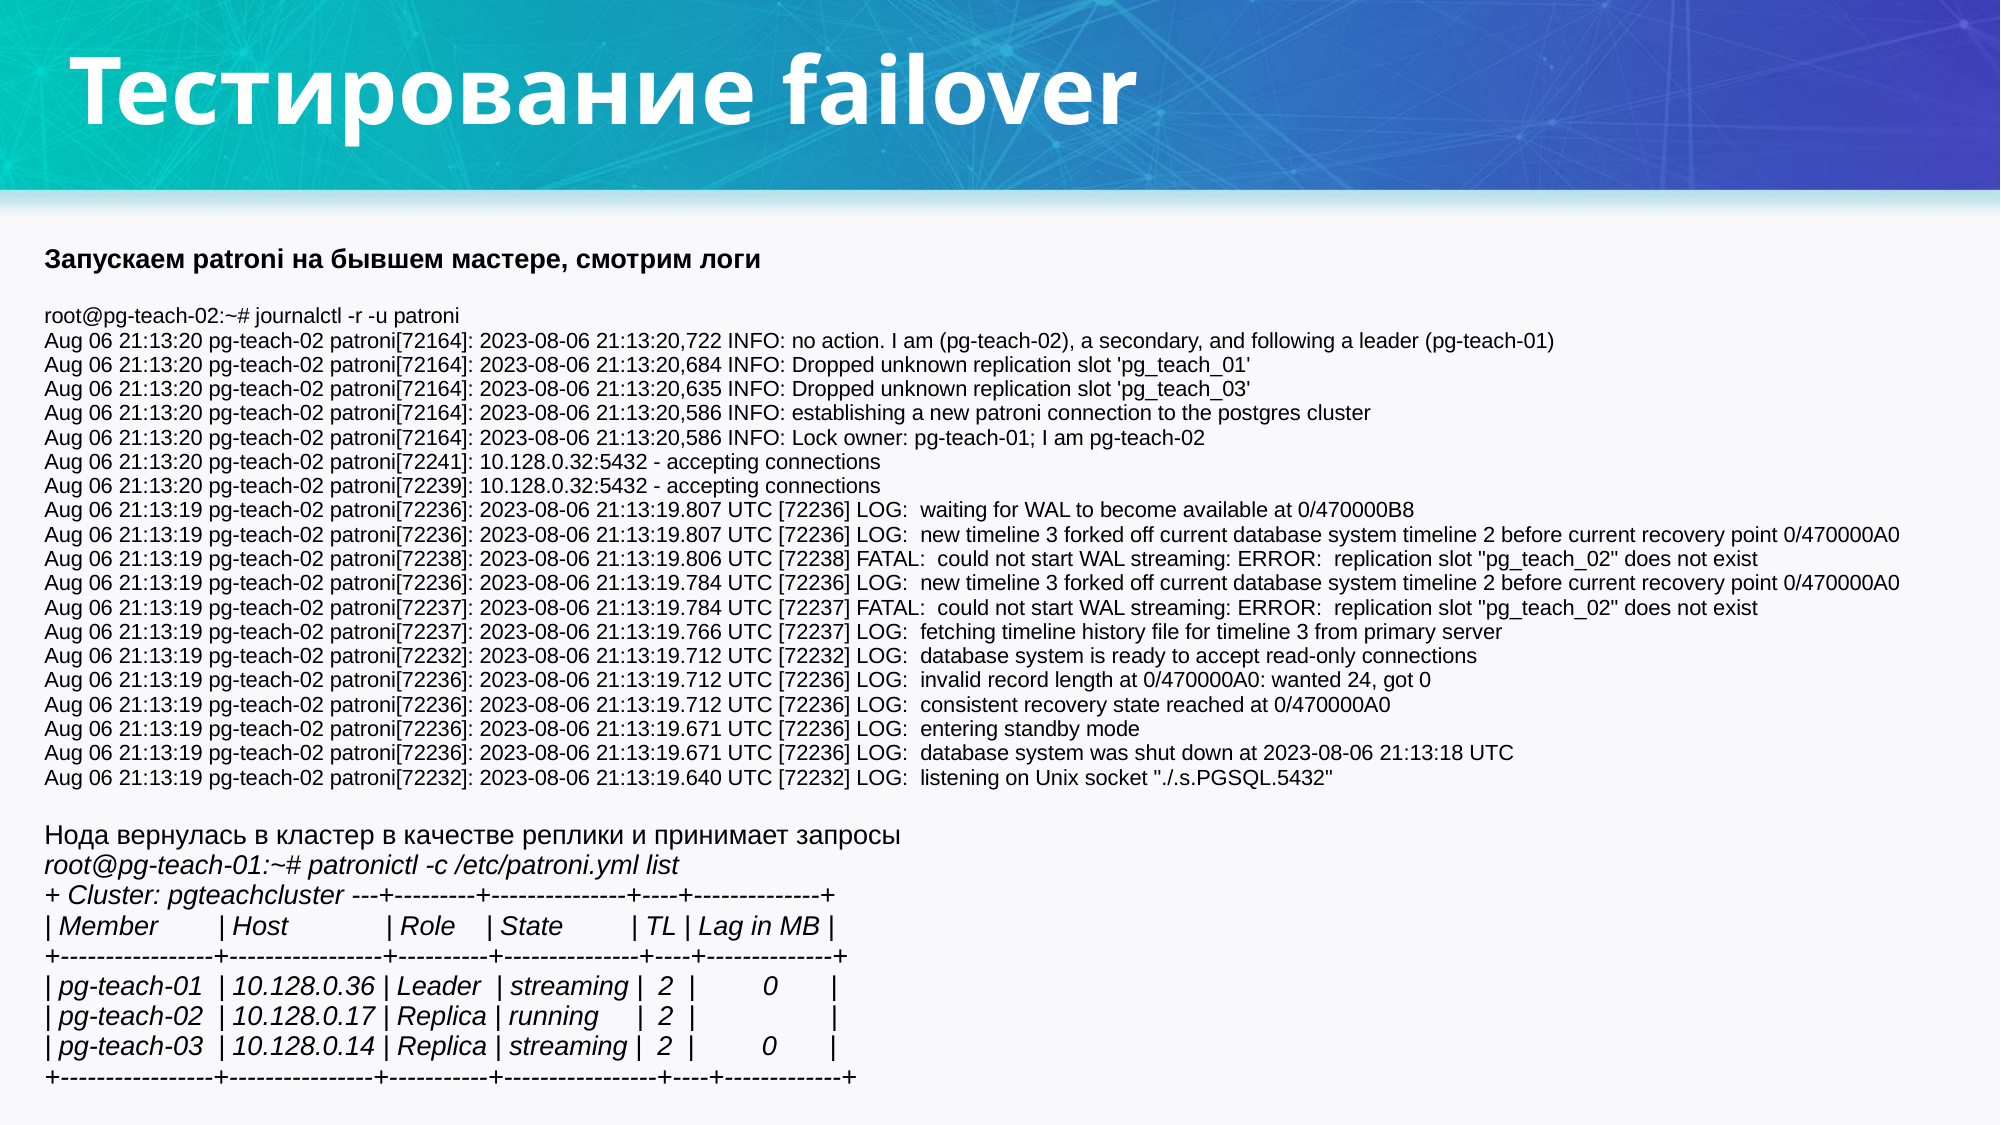

Тестирование failover
Запускаем patroni на бывшем мастере, смотрим логи
root@pg-teach-02:~# journalctl -r -u patroni
Aug 06 21:13:20 pg-teach-02 patroni[72164]: 2023-08-06 21:13:20,722 INFO: no action. I am (pg-teach-02), a secondary, and following a leader (pg-teach-01)
Aug 06 21:13:20 pg-teach-02 patroni[72164]: 2023-08-06 21:13:20,684 INFO: Dropped unknown replication slot 'pg_teach_01'
Aug 06 21:13:20 pg-teach-02 patroni[72164]: 2023-08-06 21:13:20,635 INFO: Dropped unknown replication slot 'pg_teach_03'
Aug 06 21:13:20 pg-teach-02 patroni[72164]: 2023-08-06 21:13:20,586 INFO: establishing a new patroni connection to the postgres cluster
Aug 06 21:13:20 pg-teach-02 patroni[72164]: 2023-08-06 21:13:20,586 INFO: Lock owner: pg-teach-01; I am pg-teach-02
Aug 06 21:13:20 pg-teach-02 patroni[72241]: 10.128.0.32:5432 - accepting connections
Aug 06 21:13:20 pg-teach-02 patroni[72239]: 10.128.0.32:5432 - accepting connections
Aug 06 21:13:19 pg-teach-02 patroni[72236]: 2023-08-06 21:13:19.807 UTC [72236] LOG: waiting for WAL to become available at 0/470000B8
Aug 06 21:13:19 pg-teach-02 patroni[72236]: 2023-08-06 21:13:19.807 UTC [72236] LOG: new timeline 3 forked off current database system timeline 2 before current recovery point 0/470000A0
Aug 06 21:13:19 pg-teach-02 patroni[72238]: 2023-08-06 21:13:19.806 UTC [72238] FATAL: could not start WAL streaming: ERROR: replication slot "pg_teach_02" does not exist
Aug 06 21:13:19 pg-teach-02 patroni[72236]: 2023-08-06 21:13:19.784 UTC [72236] LOG: new timeline 3 forked off current database system timeline 2 before current recovery point 0/470000A0
Aug 06 21:13:19 pg-teach-02 patroni[72237]: 2023-08-06 21:13:19.784 UTC [72237] FATAL: could not start WAL streaming: ERROR: replication slot "pg_teach_02" does not exist
Aug 06 21:13:19 pg-teach-02 patroni[72237]: 2023-08-06 21:13:19.766 UTC [72237] LOG: fetching timeline history file for timeline 3 from primary server
Aug 06 21:13:19 pg-teach-02 patroni[72232]: 2023-08-06 21:13:19.712 UTC [72232] LOG: database system is ready to accept read-only connections
Aug 06 21:13:19 pg-teach-02 patroni[72236]: 2023-08-06 21:13:19.712 UTC [72236] LOG: invalid record length at 0/470000A0: wanted 24, got 0
Aug 06 21:13:19 pg-teach-02 patroni[72236]: 2023-08-06 21:13:19.712 UTC [72236] LOG: consistent recovery state reached at 0/470000A0
Aug 06 21:13:19 pg-teach-02 patroni[72236]: 2023-08-06 21:13:19.671 UTC [72236] LOG: entering standby mode
Aug 06 21:13:19 pg-teach-02 patroni[72236]: 2023-08-06 21:13:19.671 UTC [72236] LOG: database system was shut down at 2023-08-06 21:13:18 UTC
Aug 06 21:13:19 pg-teach-02 patroni[72232]: 2023-08-06 21:13:19.640 UTC [72232] LOG: listening on Unix socket "./.s.PGSQL.5432"
Нода вернулась в кластер в качестве реплики и принимает запросы
root@pg-teach-01:~# patronictl -c /etc/patroni.yml list
+ Cluster: pgteachcluster ---+---------+---------------+----+--------------+
| Member | Host | Role | State | TL | Lag in MB |
+-----------------+-----------------+----------+---------------+----+--------------+
| pg-teach-01 | 10.128.0.36 | Leader | streaming | 2 | 0 |
| pg-teach-02 | 10.128.0.17 | Replica | running | 2 | |
| pg-teach-03 | 10.128.0.14 | Replica | streaming | 2 | 0 |
+-----------------+----------------+-----------+-----------------+----+-------------+